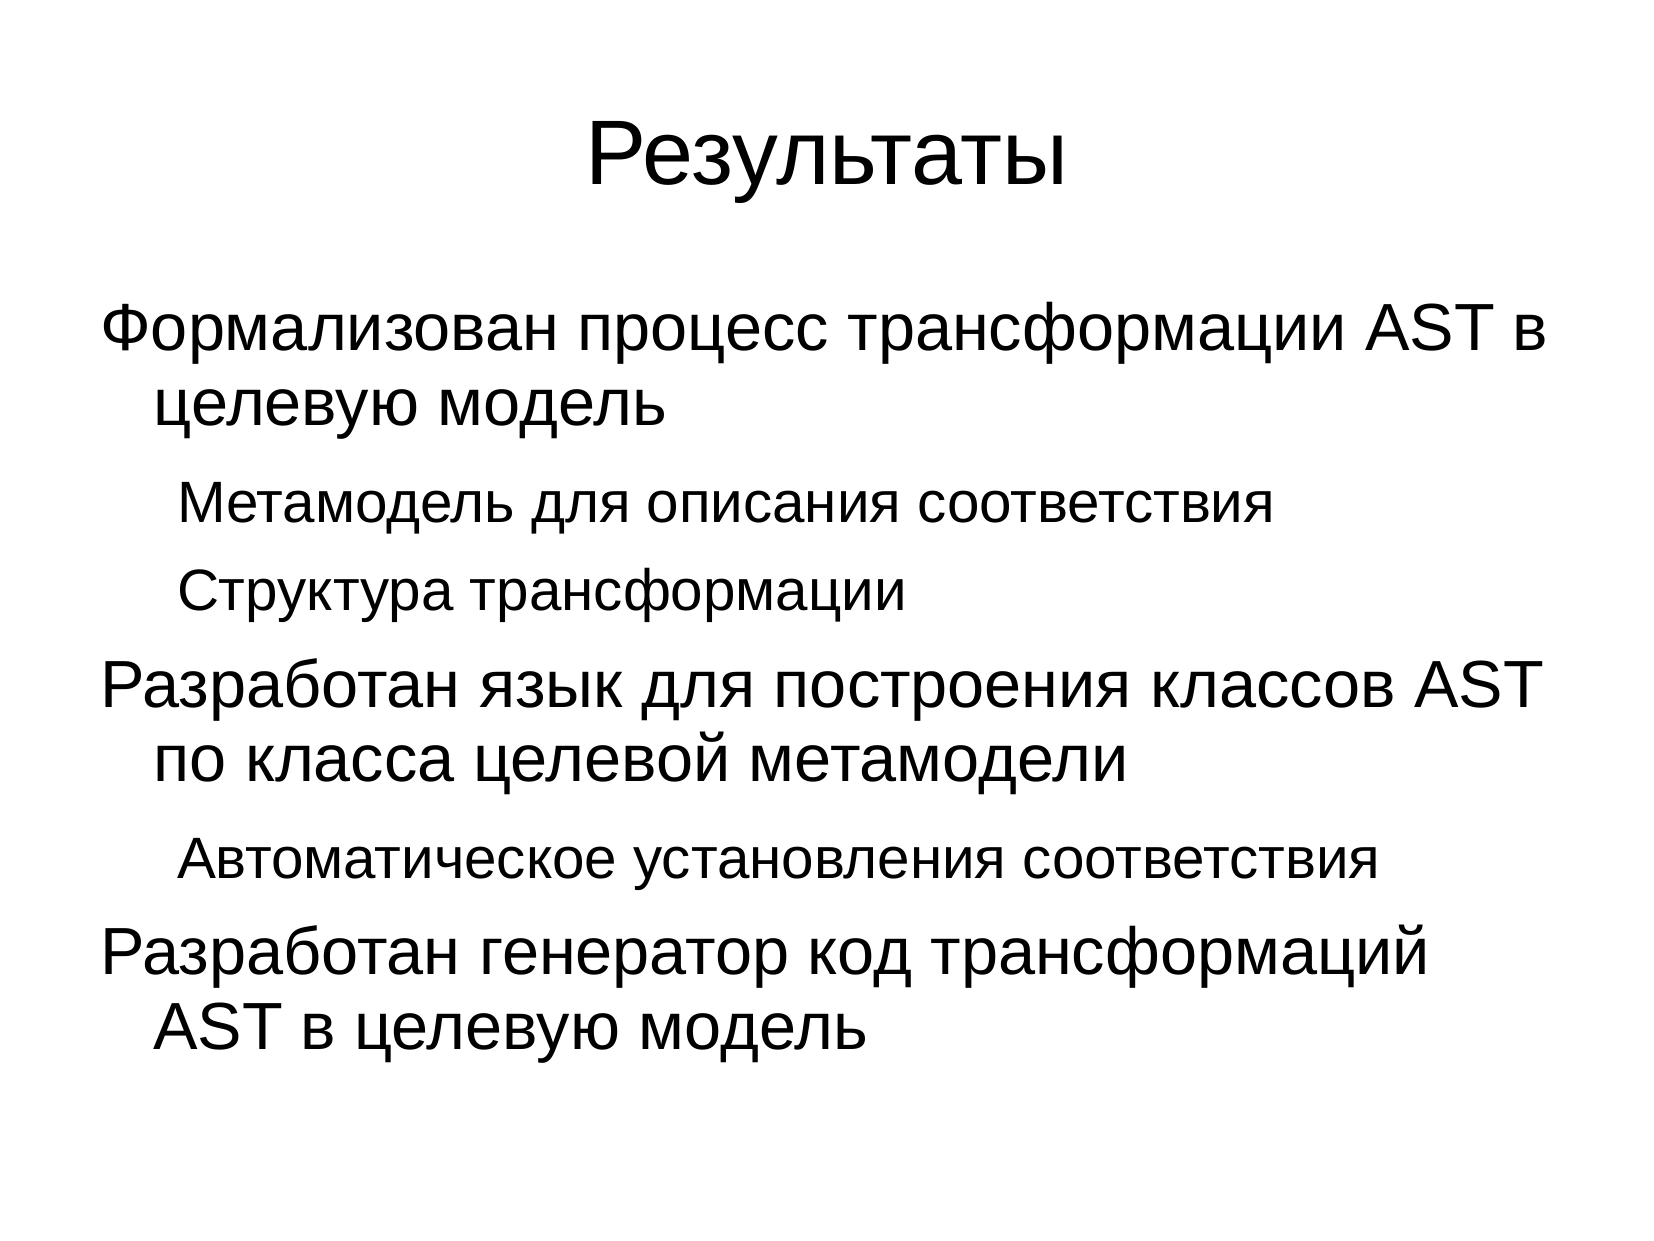

# Результаты
Формализован процесс трансформации AST в целевую модель
Метамодель для описания соответствия
Структура трансформации
Разработан язык для построения классов AST по класса целевой метамодели
Автоматическое установления соответствия
Разработан генератор код трансформаций AST в целевую модель